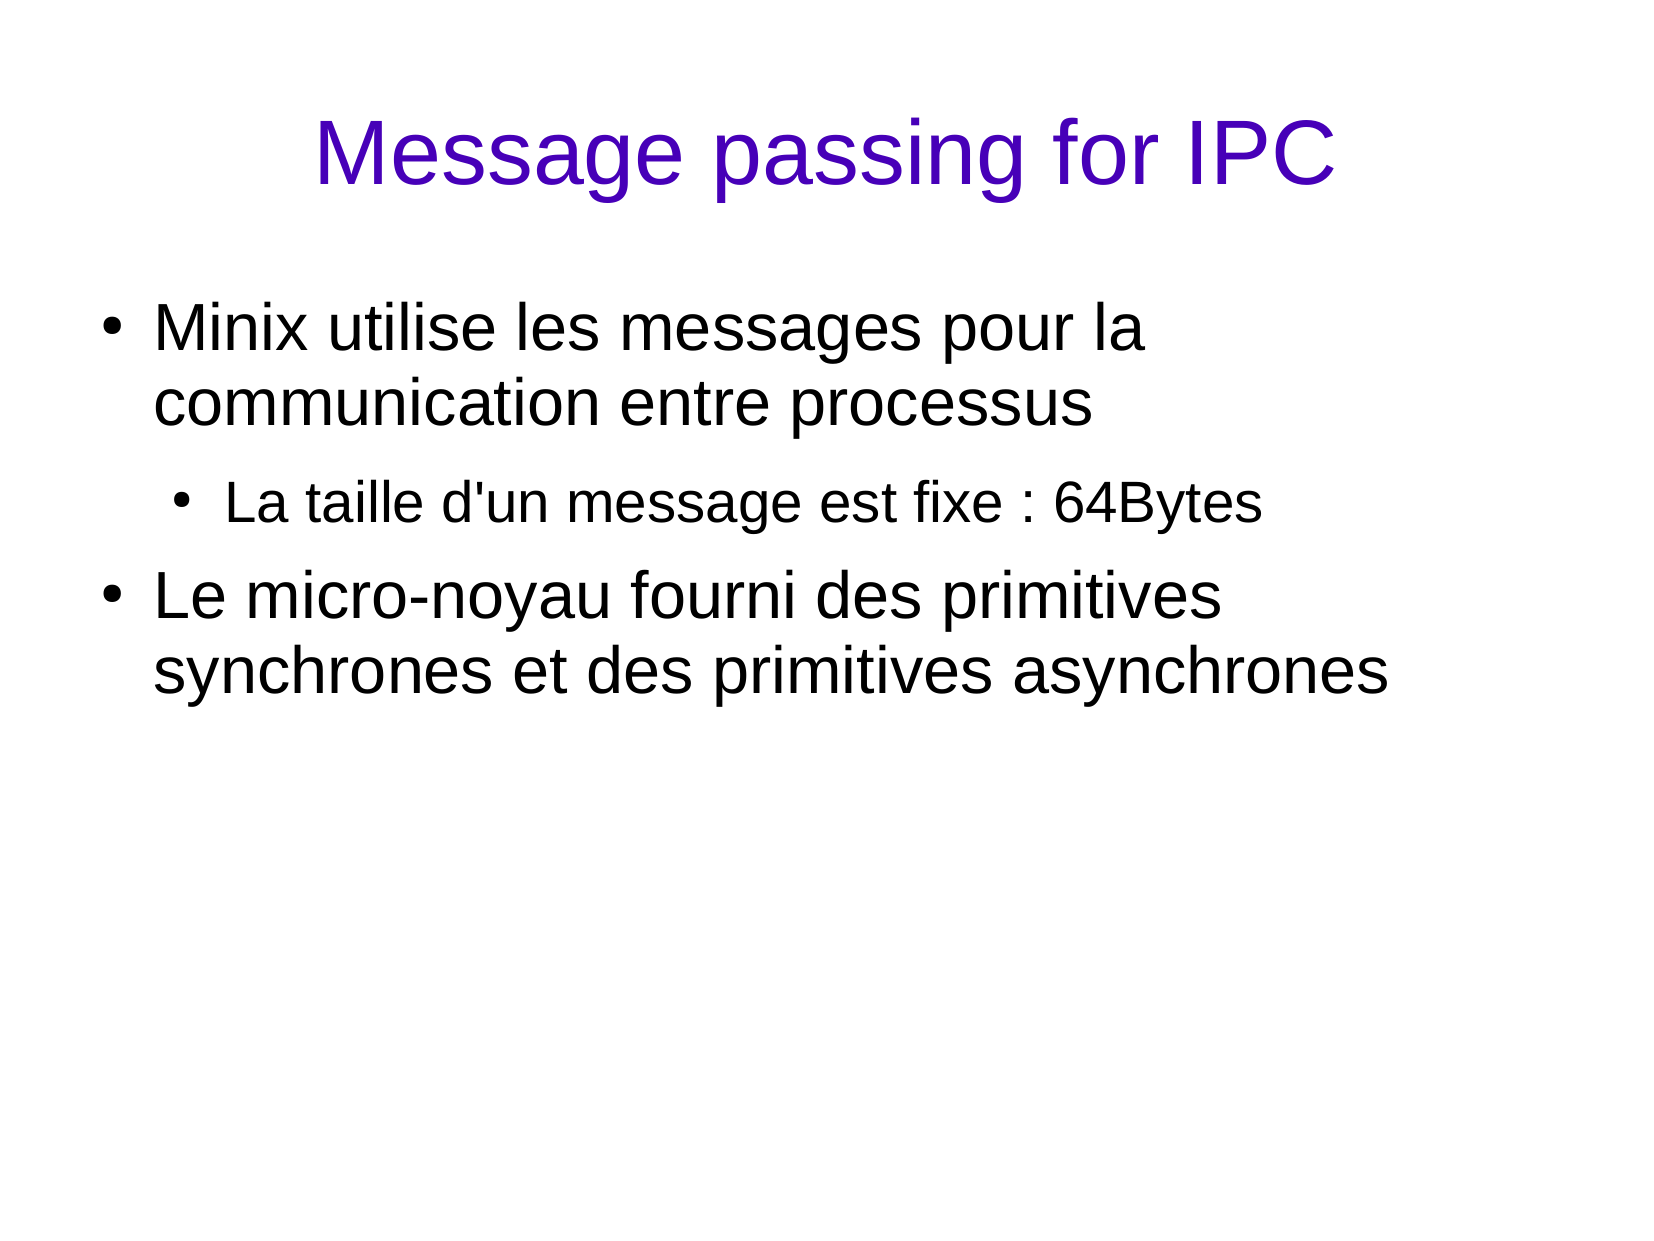

# Message passing for IPC
Minix utilise les messages pour la communication entre processus
La taille d'un message est fixe : 64Bytes
Le micro-noyau fourni des primitives synchrones et des primitives asynchrones